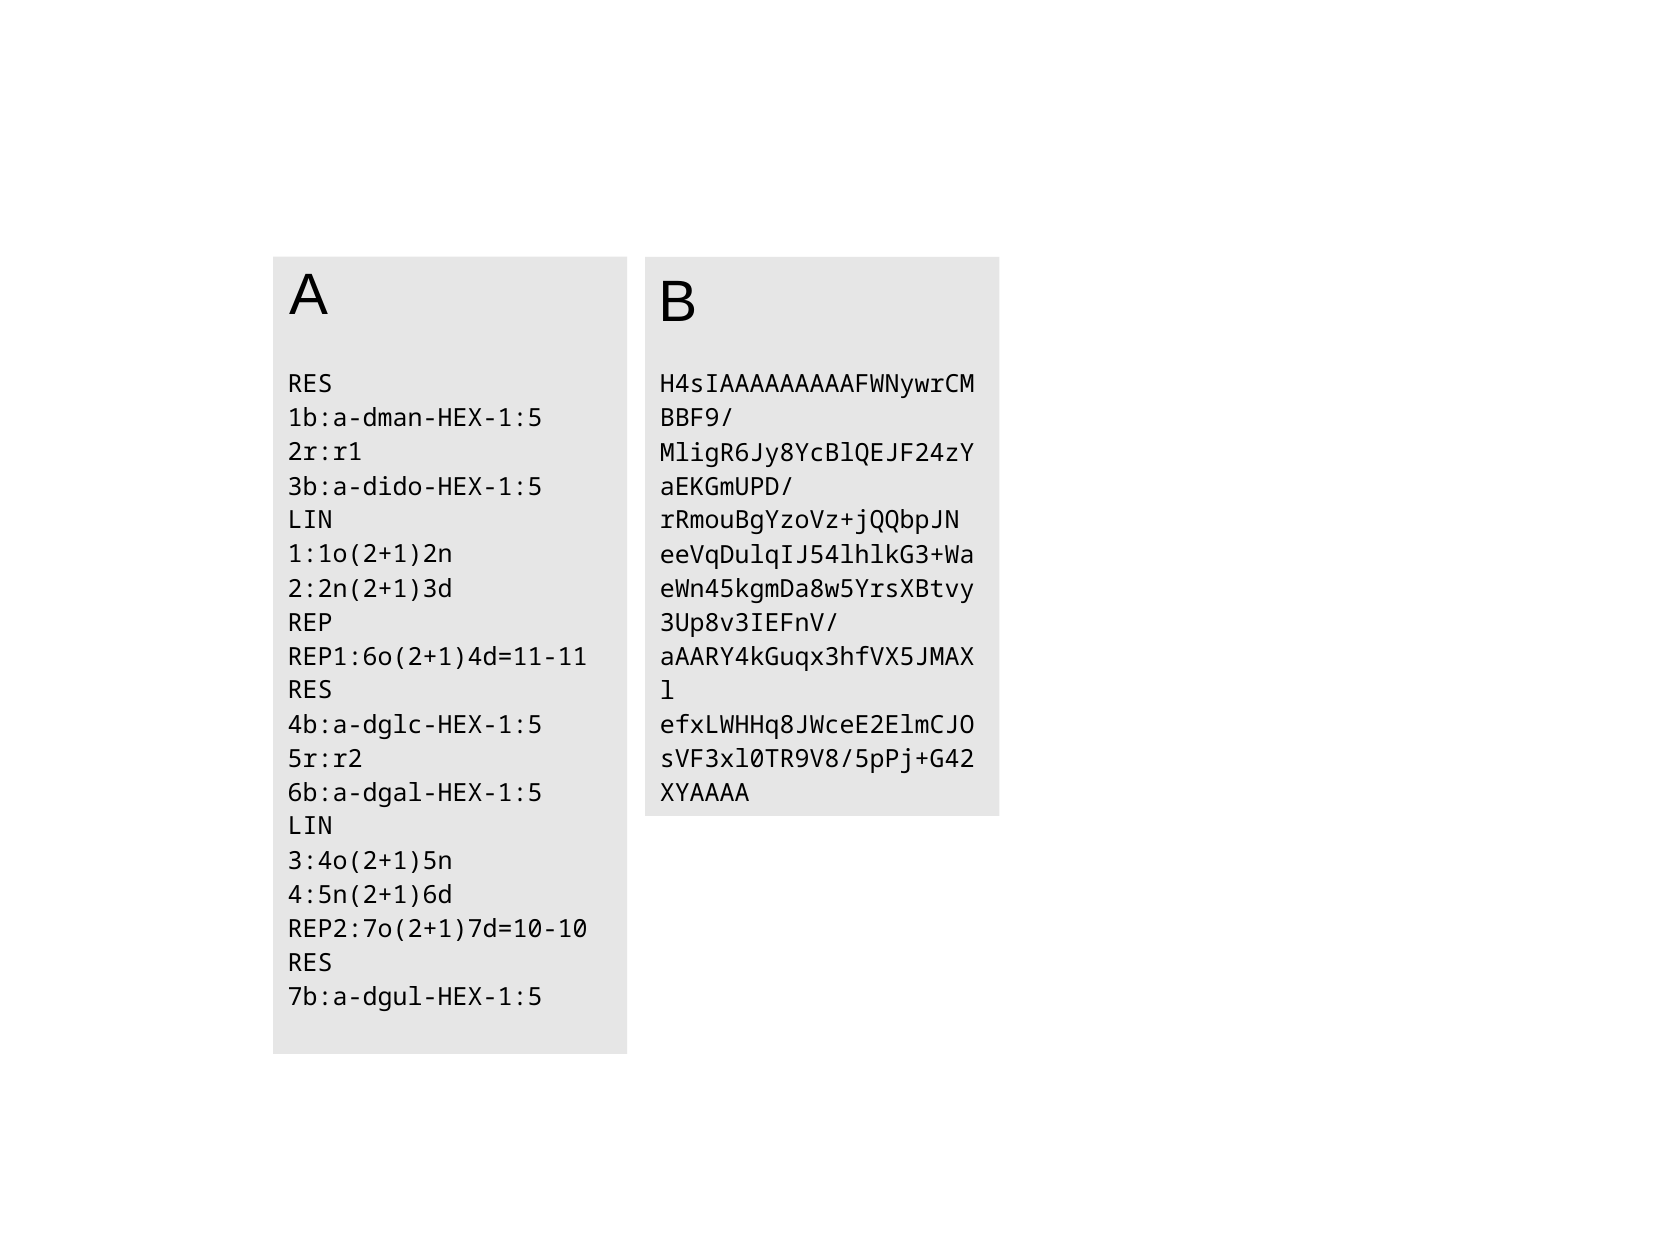

A
RES
1b:a-dman-HEX-1:5
2r:r1
3b:a-dido-HEX-1:5
LIN
1:1o(2+1)2n
2:2n(2+1)3d
REP
REP1:6o(2+1)4d=11-11
RES
4b:a-dglc-HEX-1:5
5r:r2
6b:a-dgal-HEX-1:5
LIN
3:4o(2+1)5n
4:5n(2+1)6d
REP2:7o(2+1)7d=10-10
RES
7b:a-dgul-HEX-1:5
H4sIAAAAAAAAAFWNywrCMBBF9/MligR6Jy8YcBlQEJF24zYaEKGmUPD/rRmouBgYzoVz+jQQbpJN
eeVqDulqIJ54lhlkG3+WaeWn45kgmDa8w5YrsXBtvy3Up8v3IEFnV/aAARY4kGuqx3hfVX5JMAXl
efxLWHHq8JWceE2ElmCJOsVF3xl0TR9V8/5pPj+G42XYAAAA
B